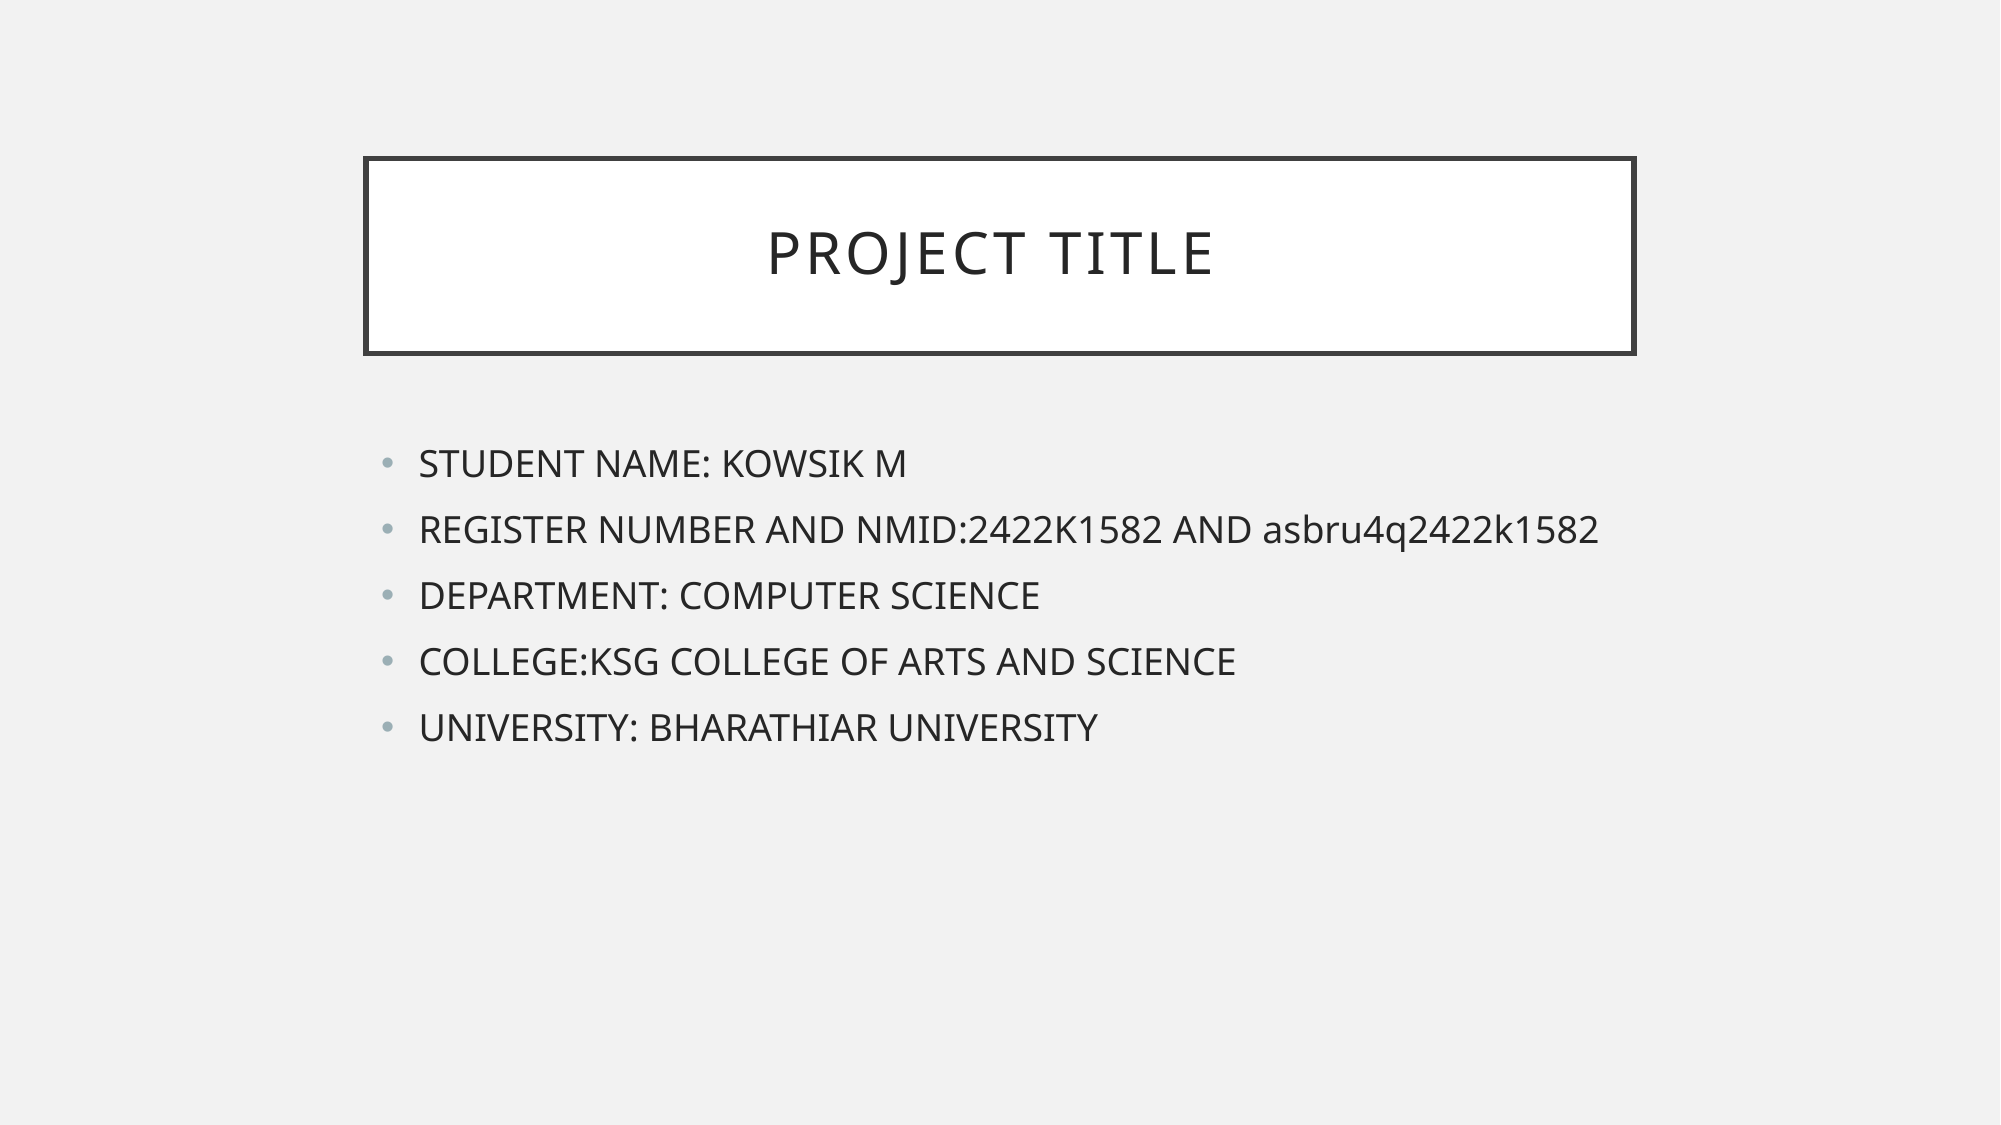

# PROJECT TITLE
STUDENT NAME: KOWSIK M
REGISTER NUMBER AND NMID:2422K1582 AND asbru4q2422k1582
DEPARTMENT: COMPUTER SCIENCE
COLLEGE:KSG COLLEGE OF ARTS AND SCIENCE
UNIVERSITY: BHARATHIAR UNIVERSITY